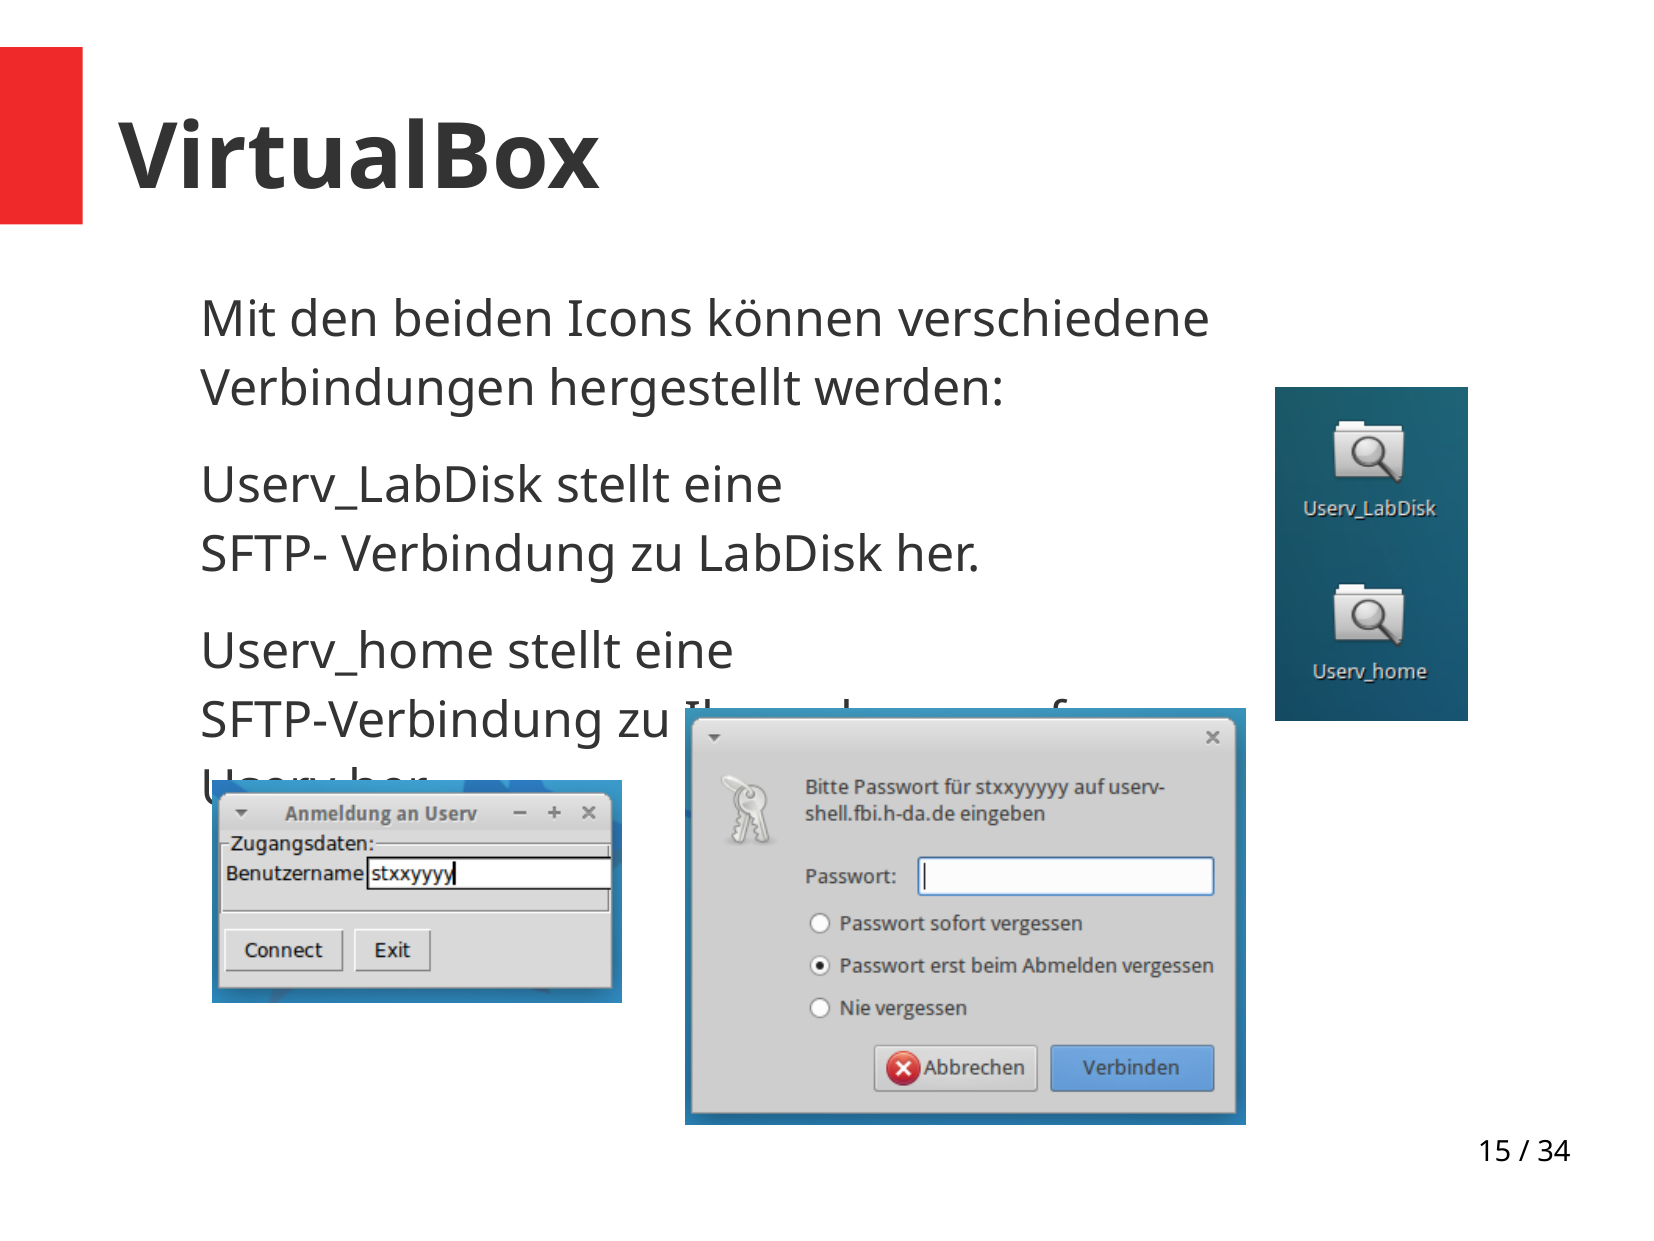

# VirtualBox
Mit den beiden Icons können verschiedene Verbindungen hergestellt werden:
Userv_LabDisk stellt eine
SFTP- Verbindung zu LabDisk her.
Userv_home stellt eine
SFTP-Verbindung zu Ihrem home auf
Userv her.
15